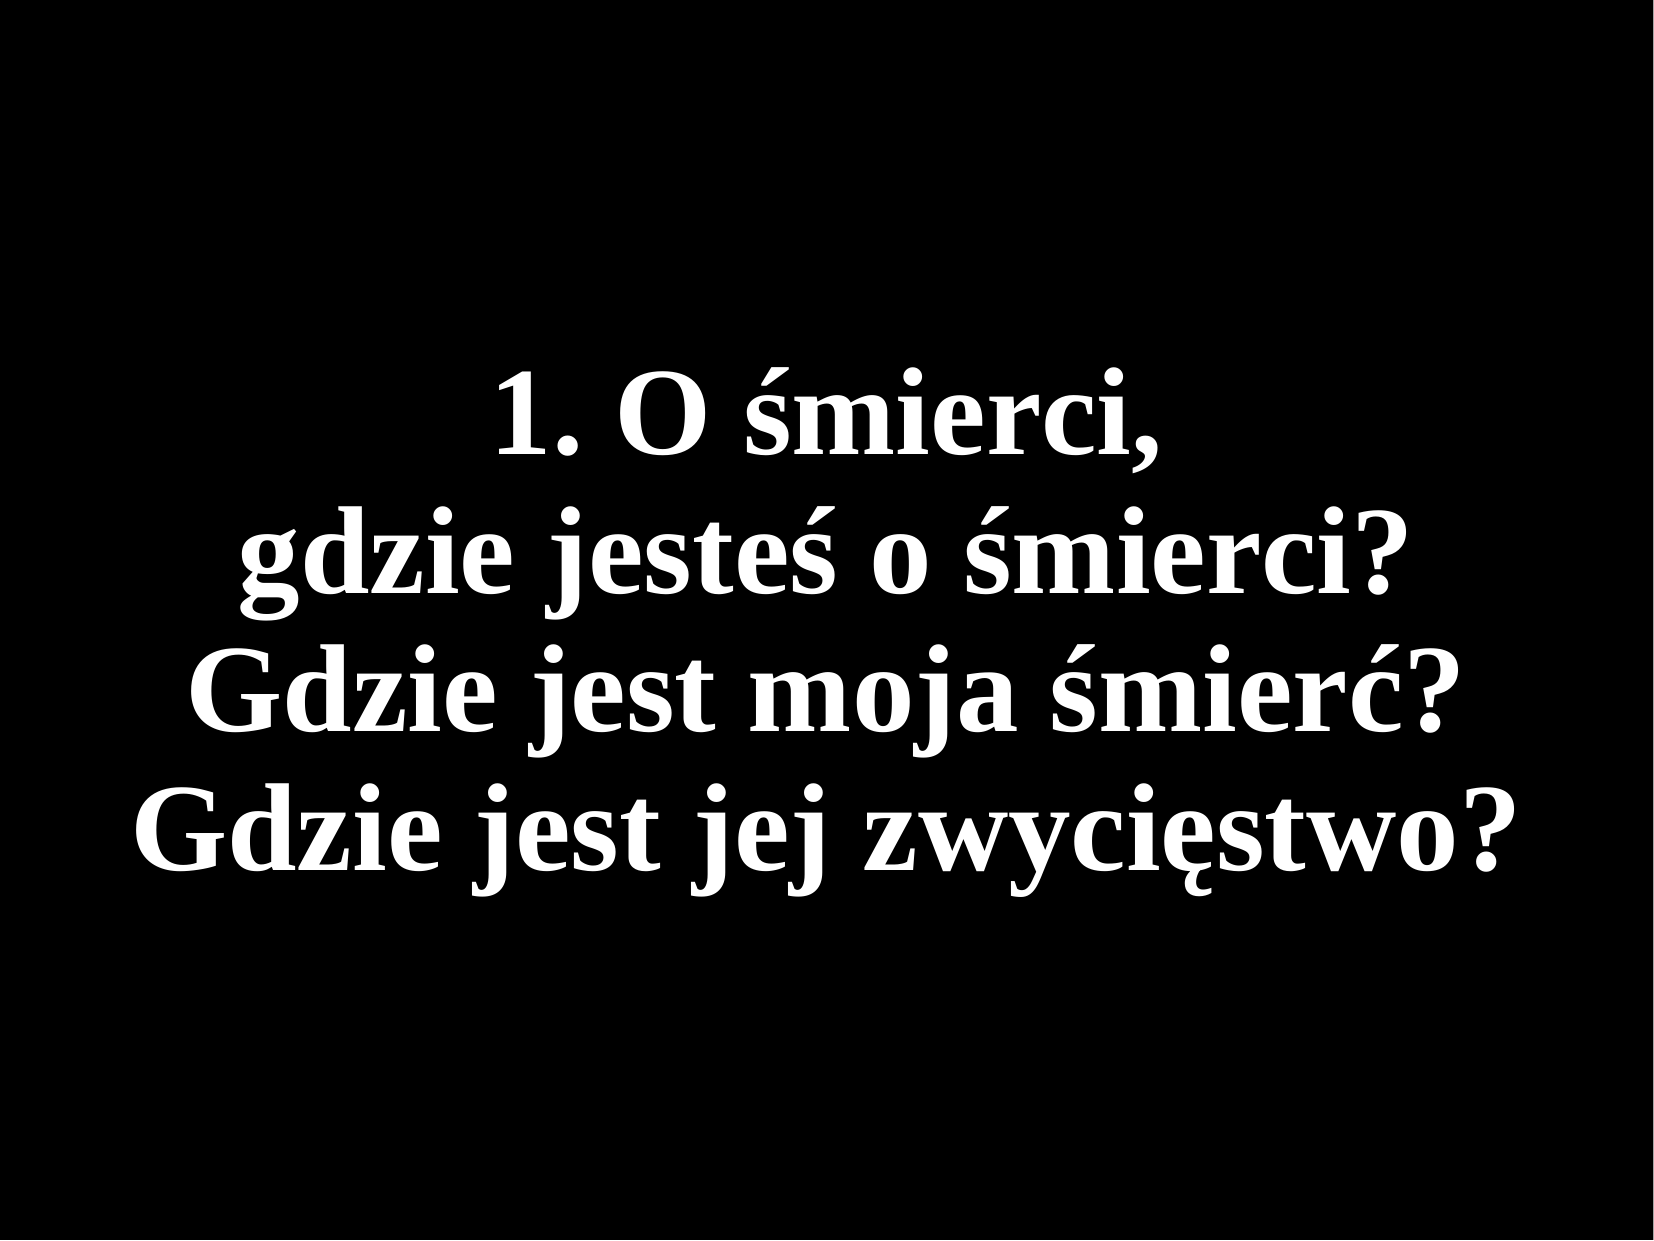

# 1. O śmierci, gdzie jesteś o śmierci? Gdzie jest moja śmierć? Gdzie jest jej zwycięstwo?